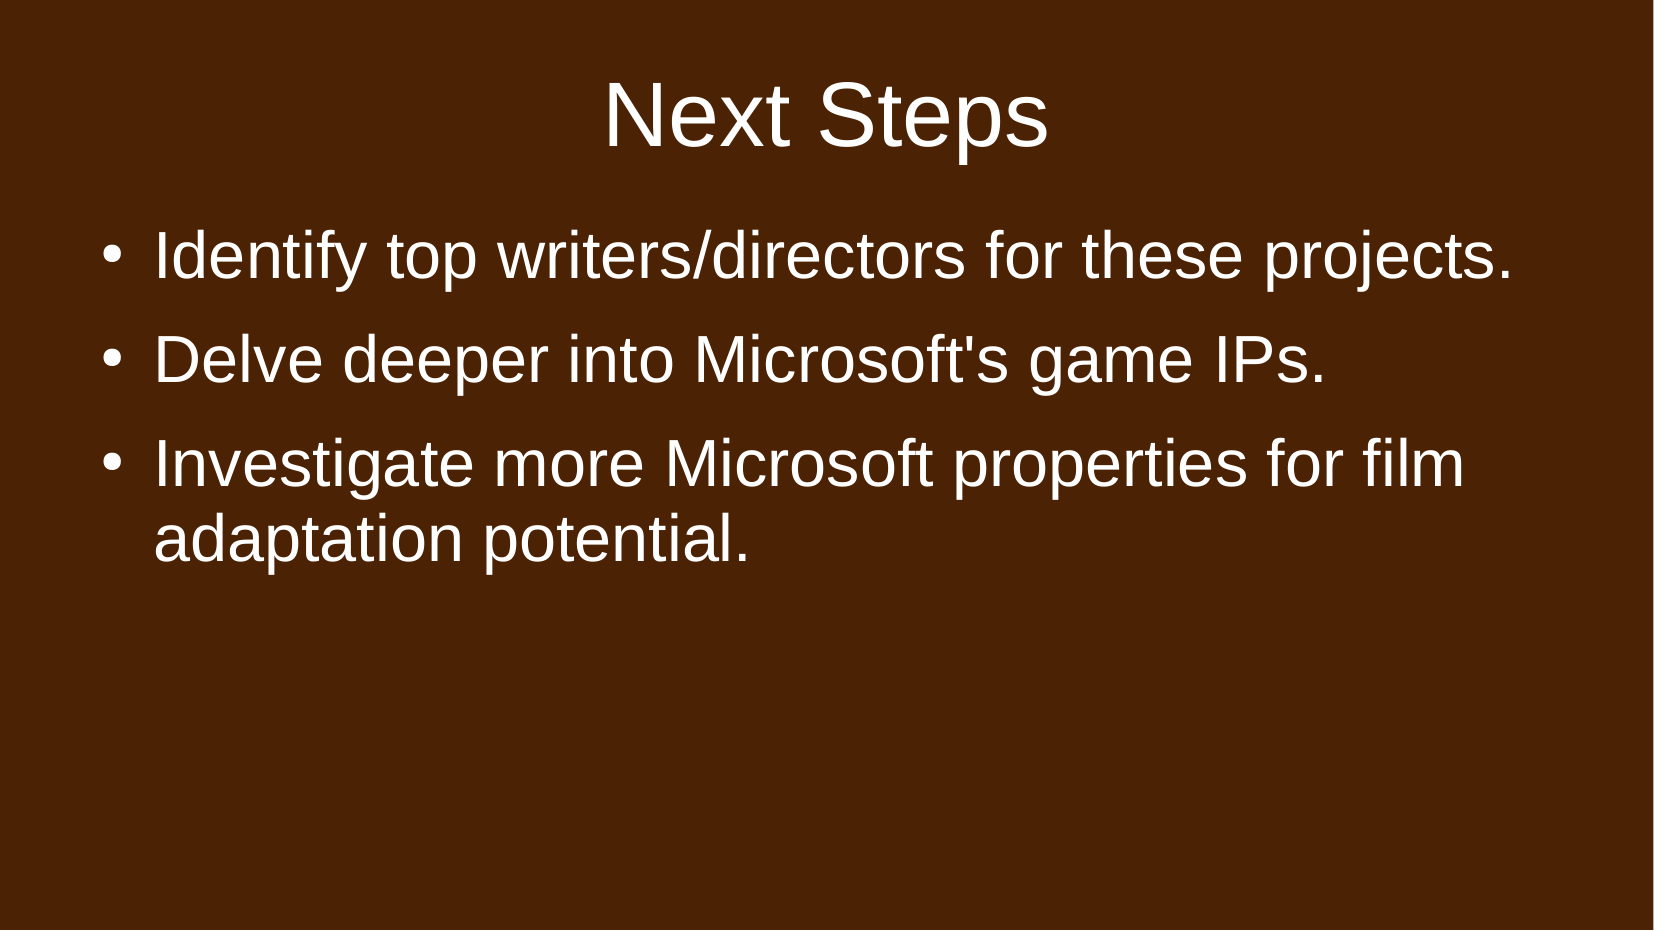

# Next Steps
Identify top writers/directors for these projects.
Delve deeper into Microsoft's game IPs.
Investigate more Microsoft properties for film adaptation potential.